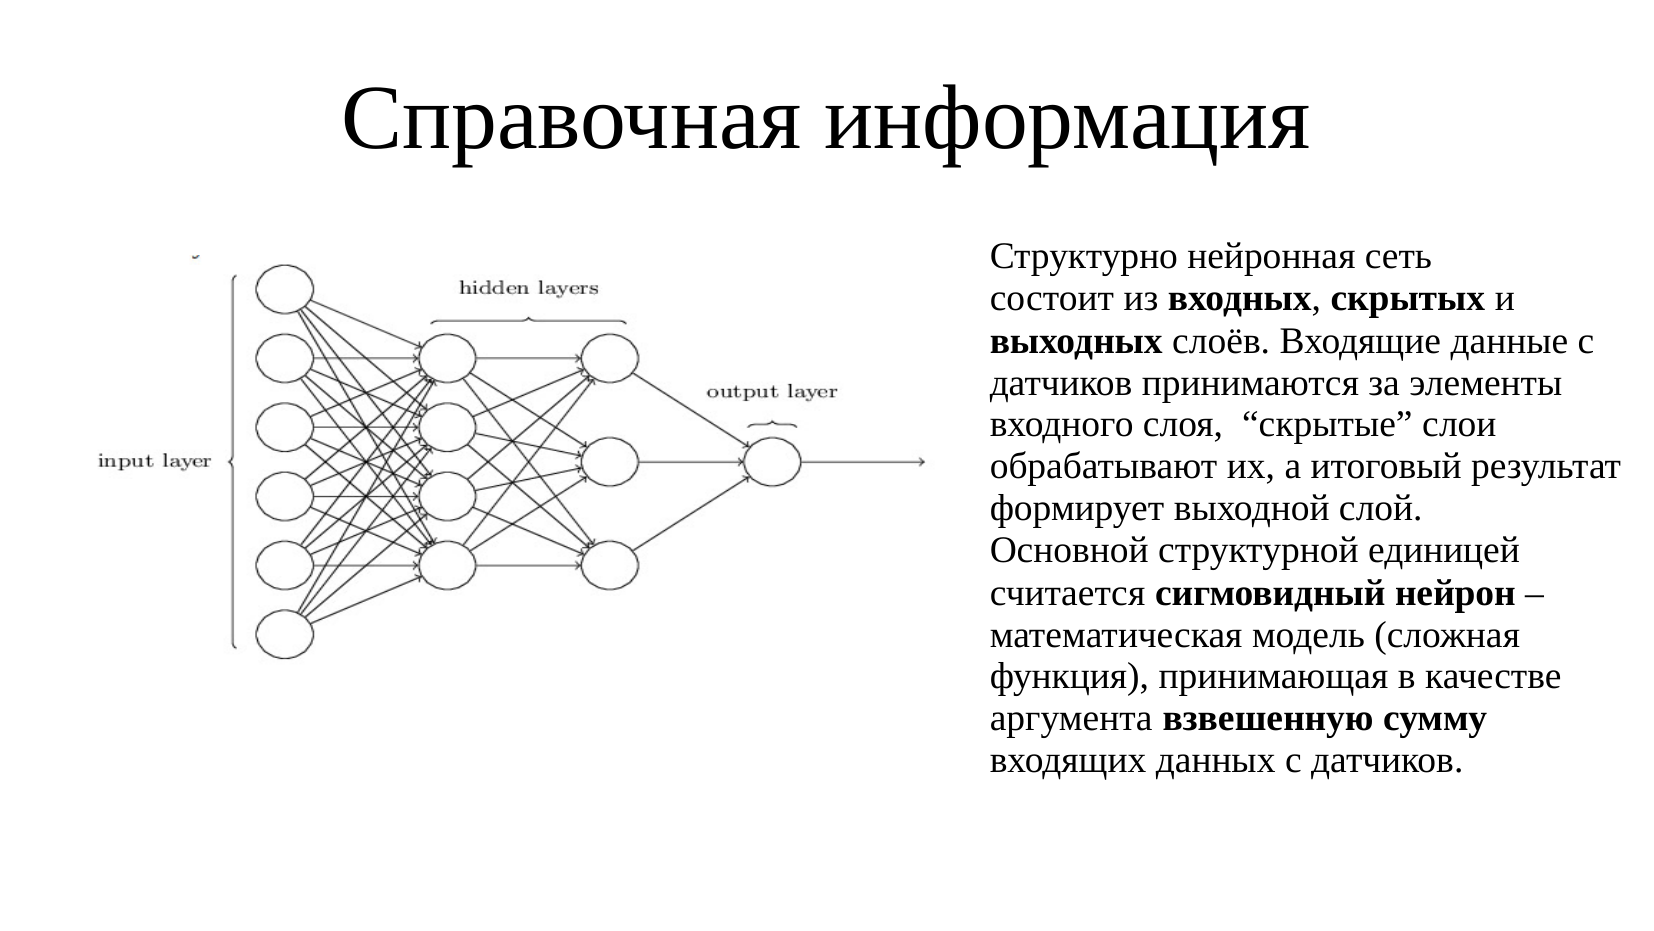

# Справочная информация
Структурно нейронная сеть
состоит из входных, скрытых и
выходных слоёв. Входящие данные с датчиков принимаются за элементы входного слоя, “скрытые” слои обрабатывают их, а итоговый результат формирует выходной слой.
Основной структурной единицей
считается сигмовидный нейрон – математическая модель (сложная функция), принимающая в качестве аргумента взвешенную сумму входящих данных с датчиков.